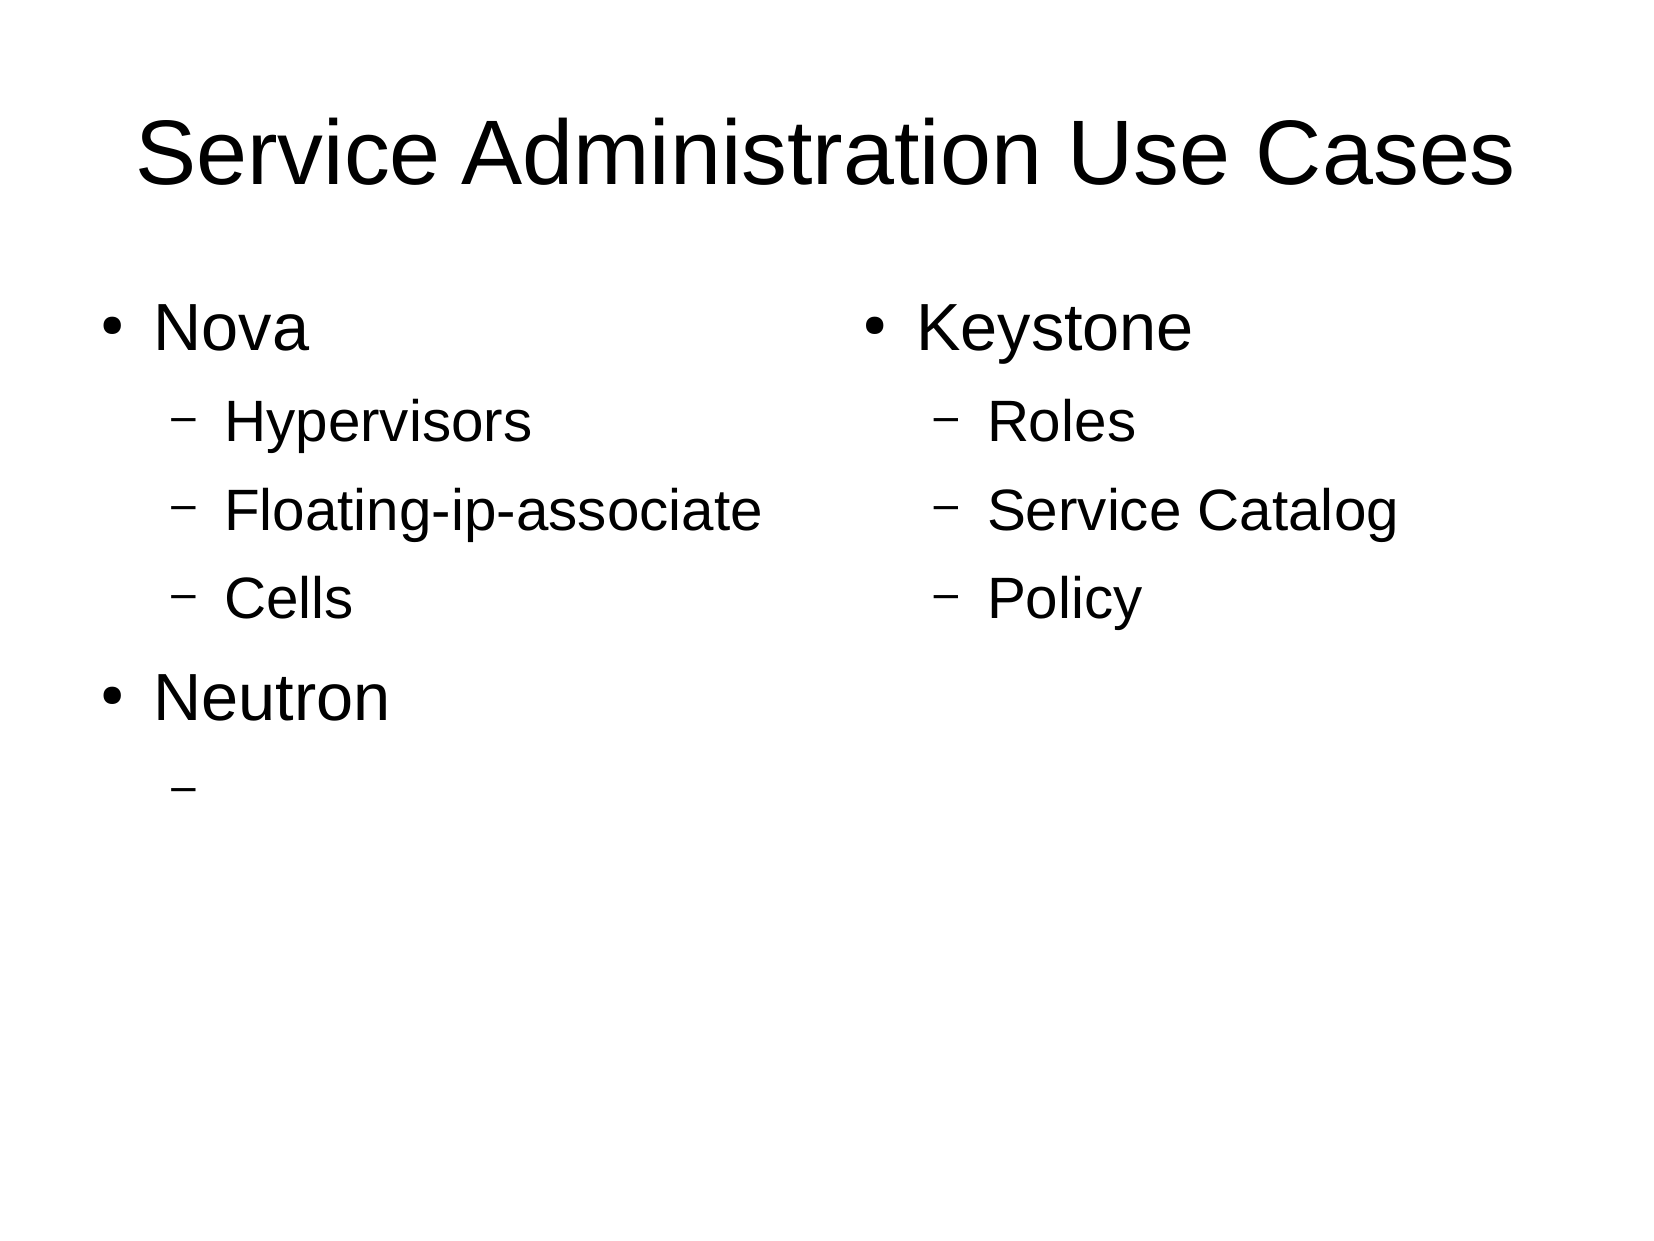

# Service Administration Use Cases
Nova
Hypervisors
Floating-ip-associate
Cells
Neutron
Keystone
Roles
Service Catalog
Policy